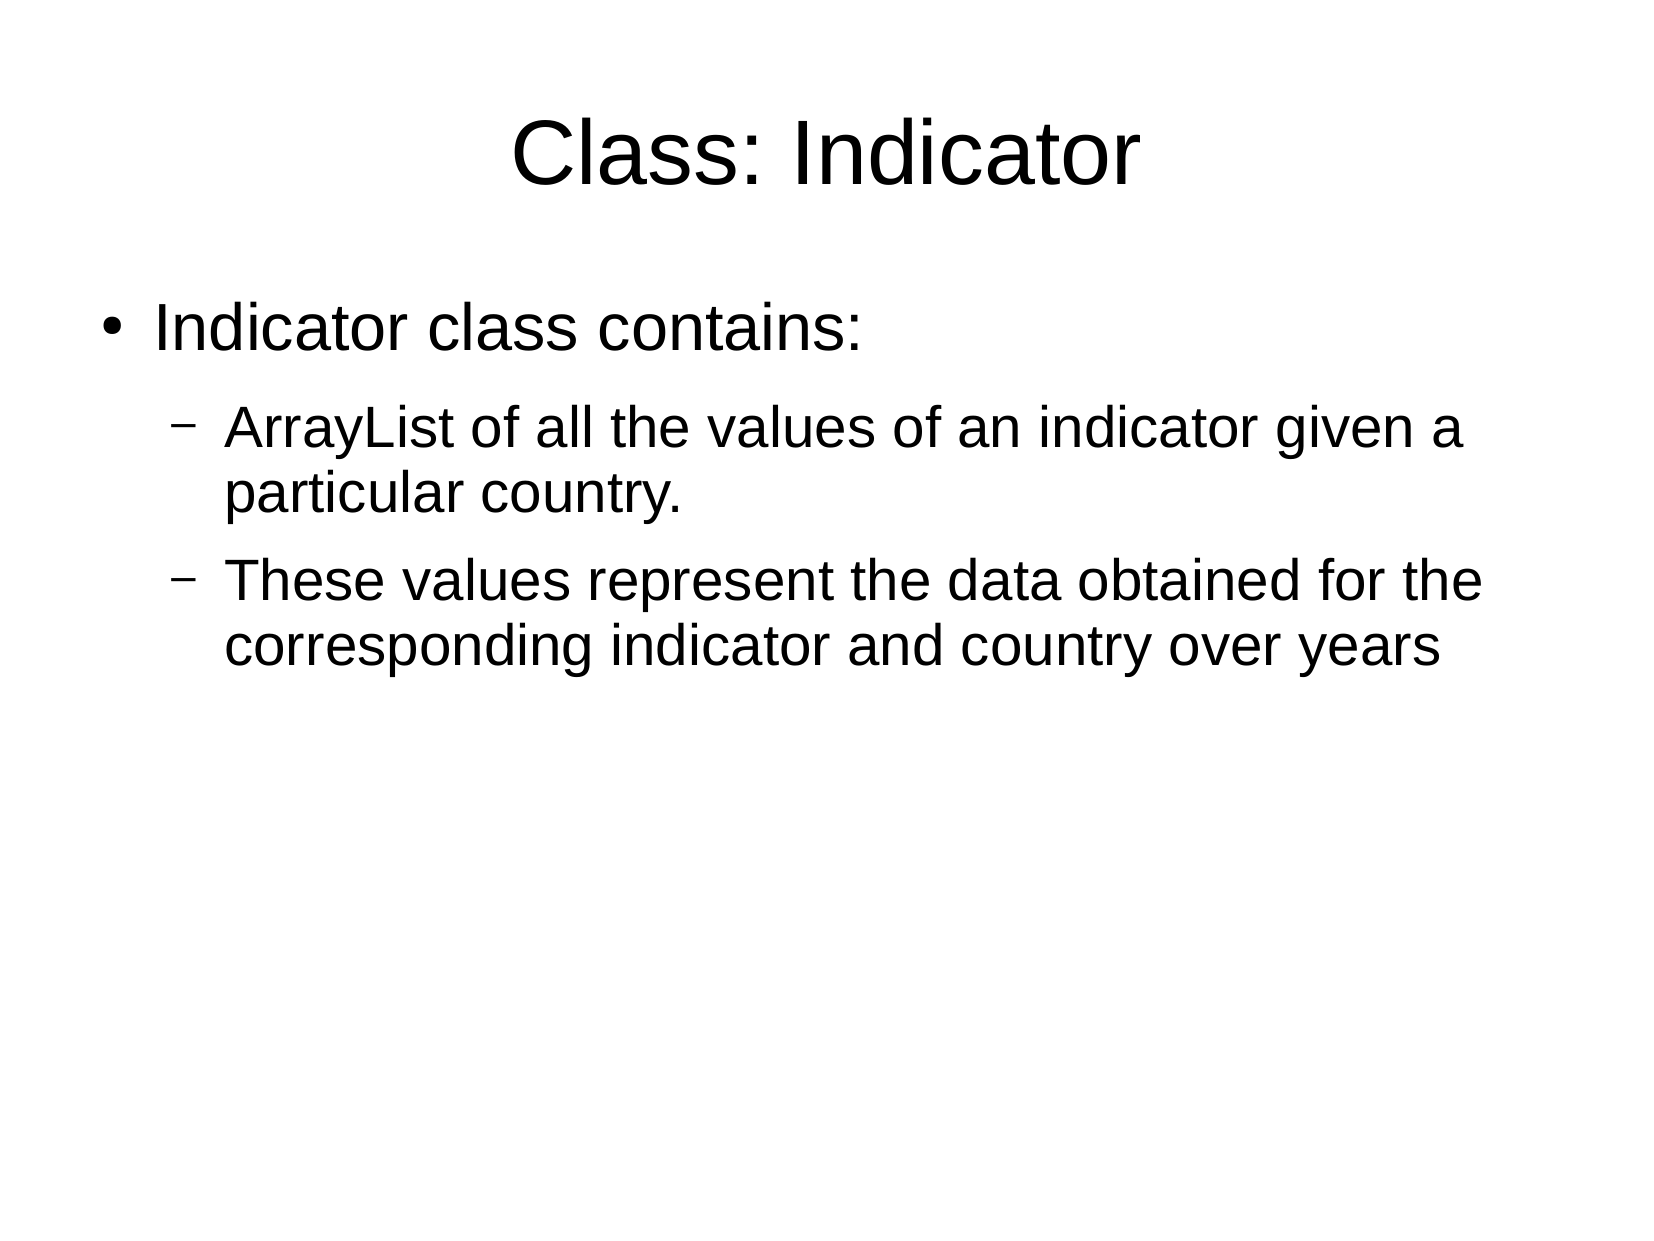

# Class: Indicator
Indicator class contains:
ArrayList of all the values of an indicator given a particular country.
These values represent the data obtained for the corresponding indicator and country over years